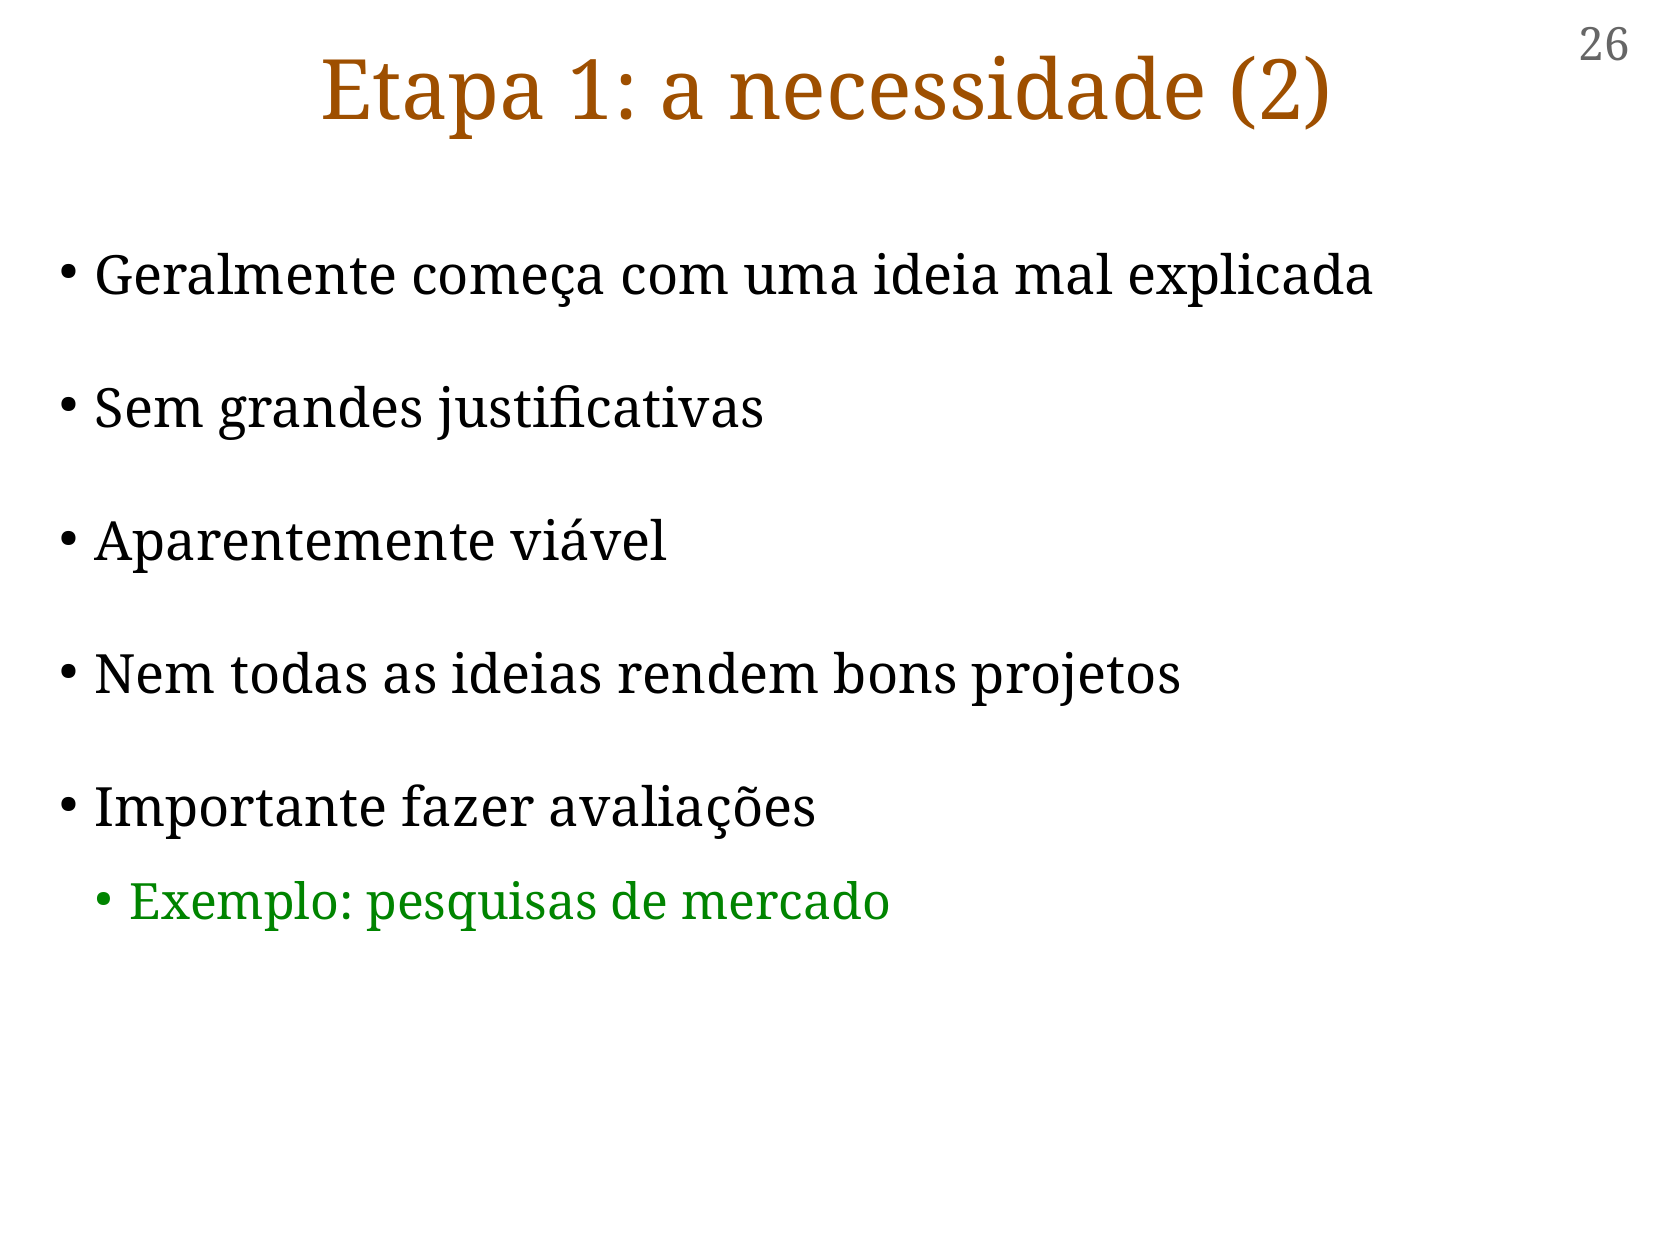

26
# Etapa 1: a necessidade (2)
Geralmente começa com uma ideia mal explicada
Sem grandes justificativas
Aparentemente viável
Nem todas as ideias rendem bons projetos
Importante fazer avaliações
Exemplo: pesquisas de mercado